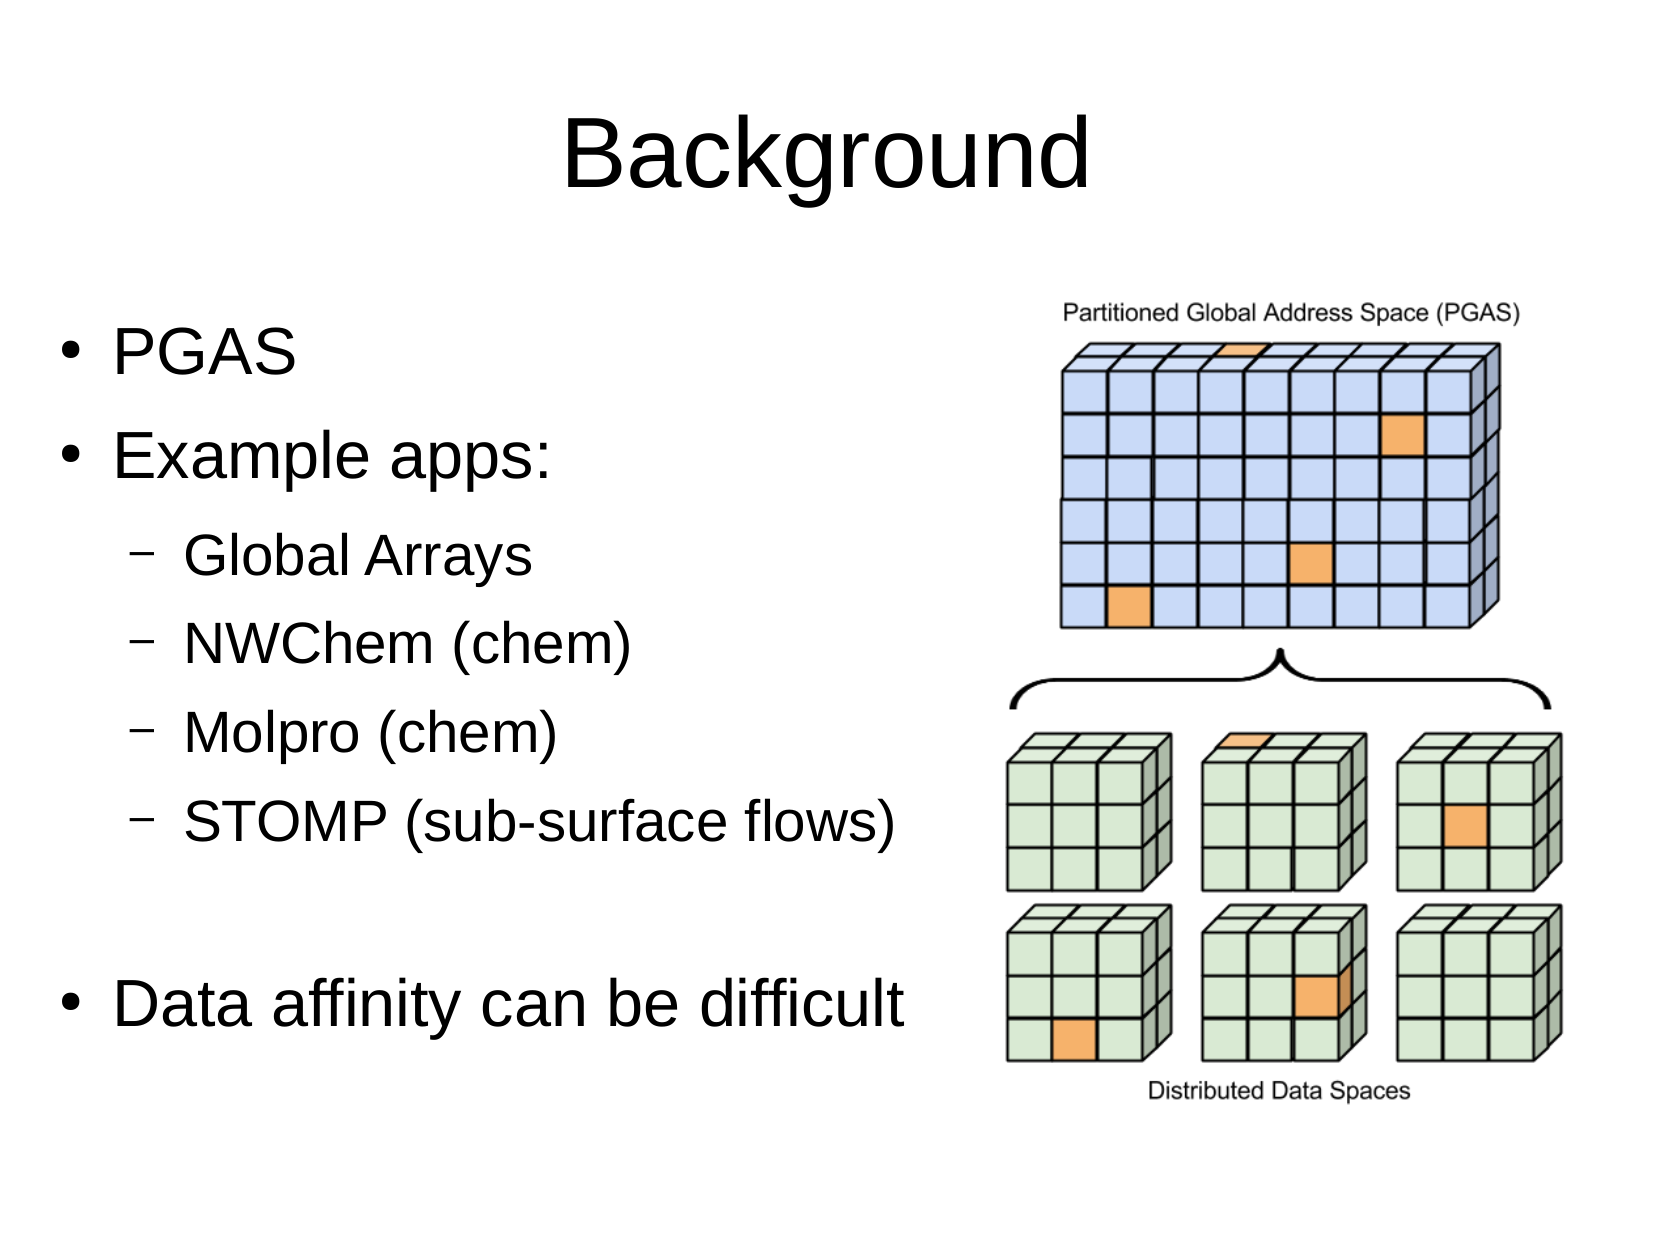

# Background
PGAS
Example apps:
Global Arrays
NWChem (chem)
Molpro (chem)
STOMP (sub-surface flows)
Data affinity can be difficult